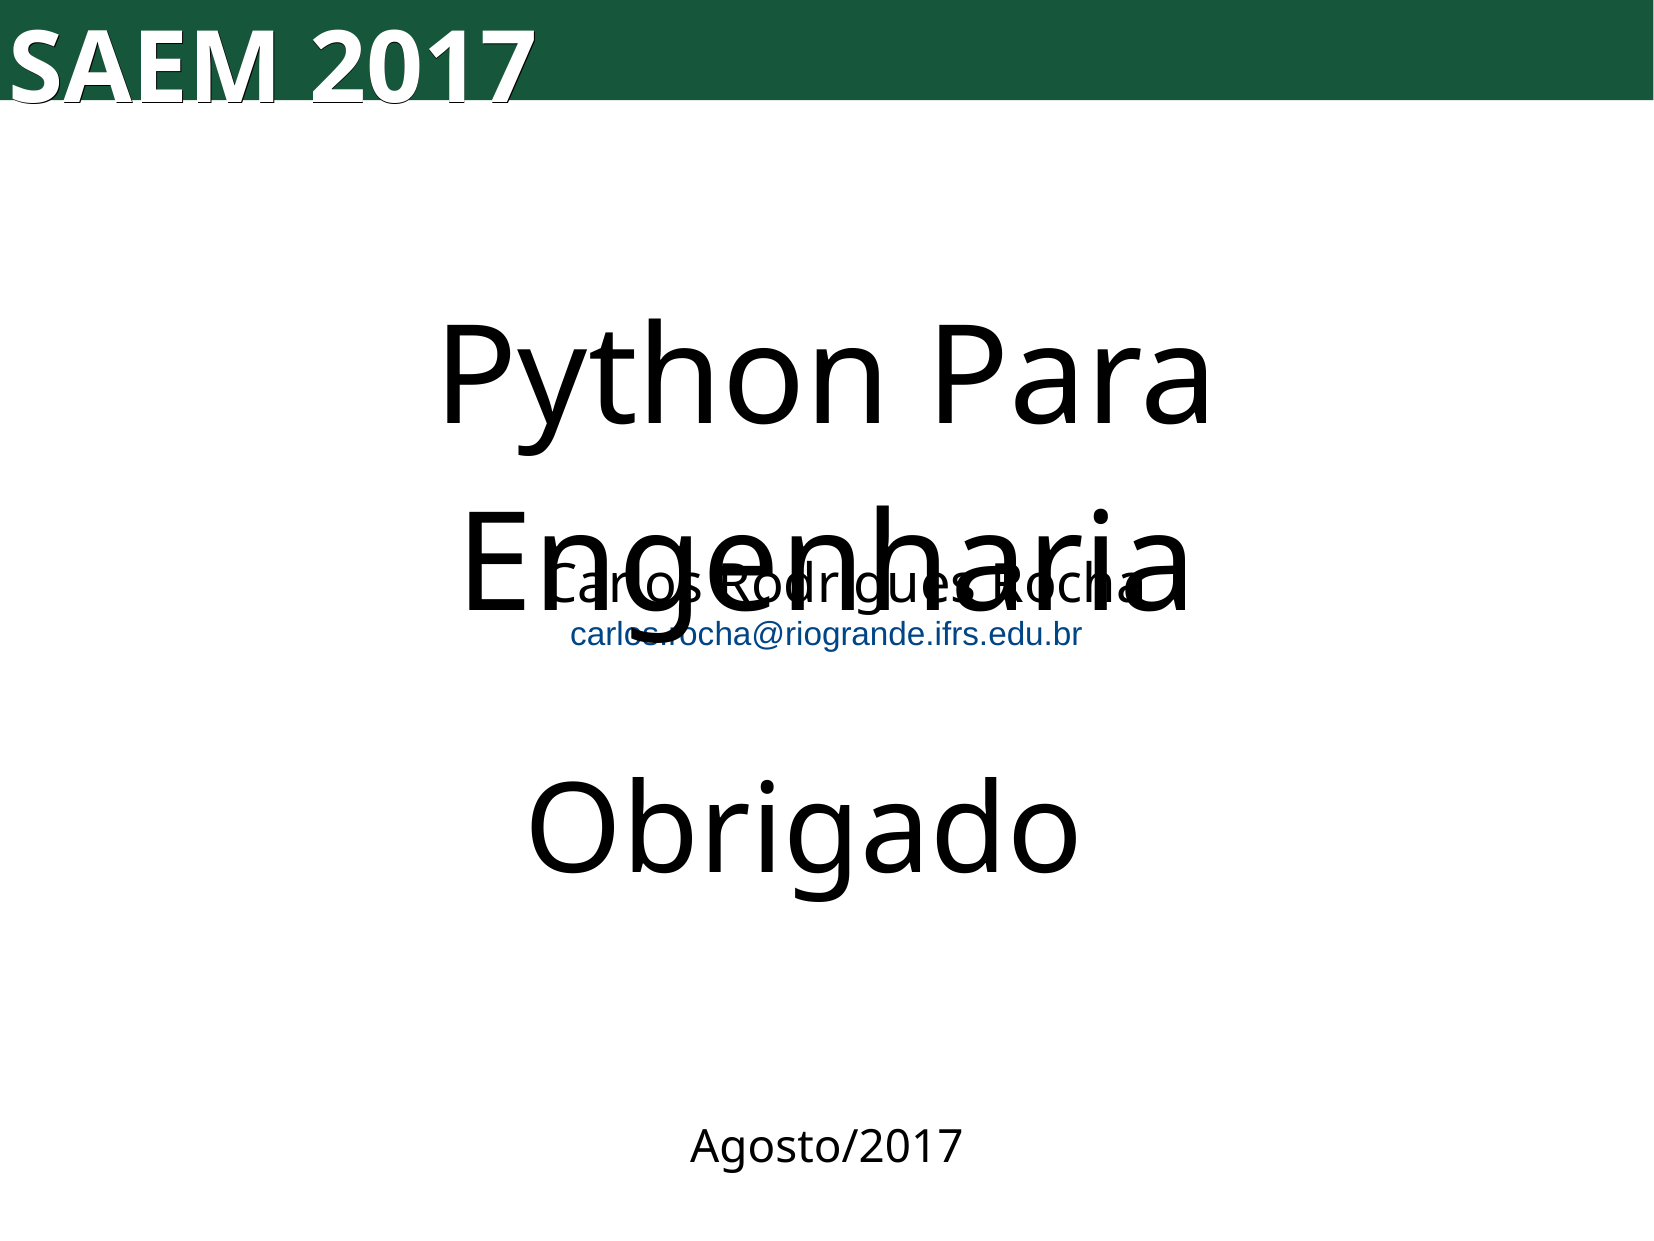

SAEM 2017
Python Para Engenharia
Carlos Rodrigues Rocha
carlos.rocha@riogrande.ifrs.edu.br
Obrigado
Agosto/2017